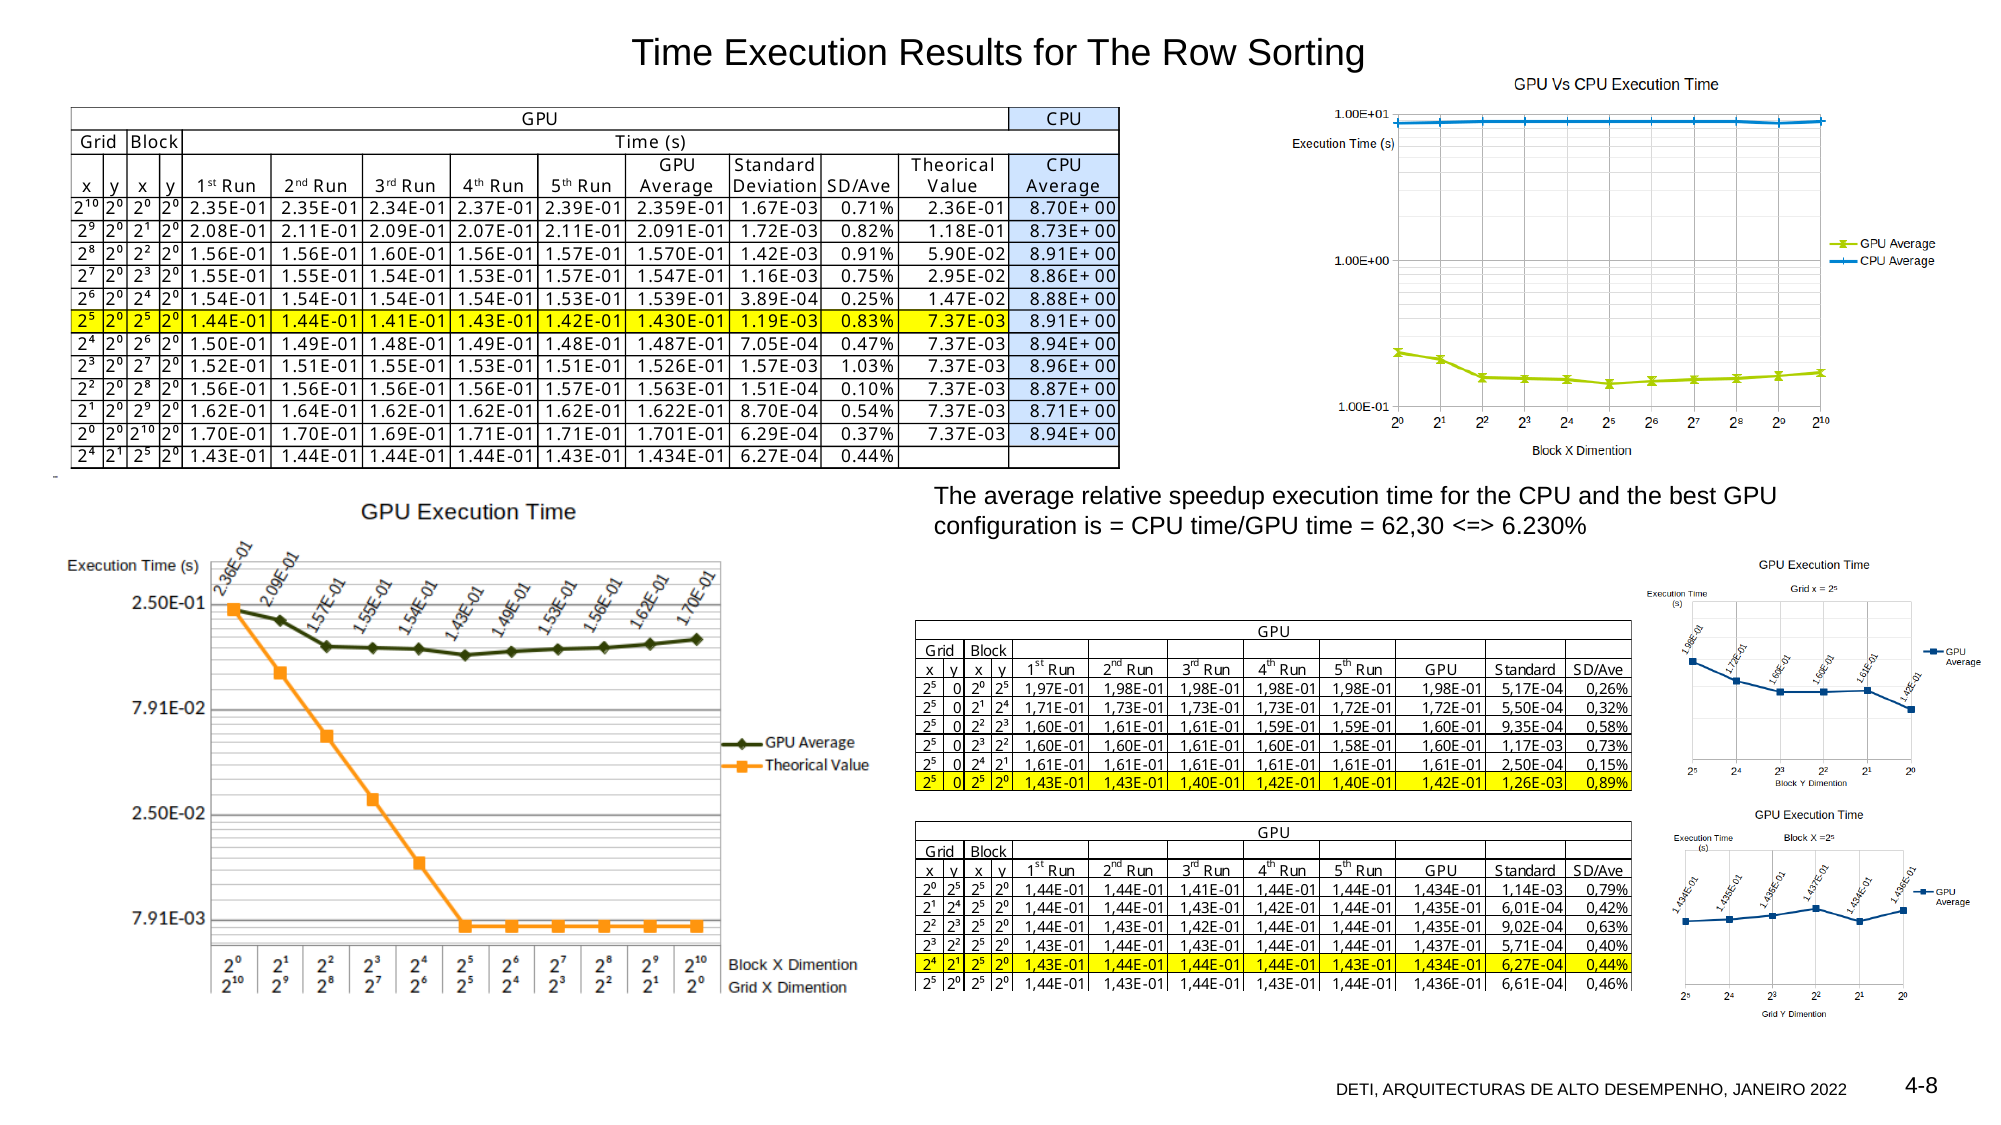

Time Execution Results for The Row Sorting
The average relative speedup execution time for the CPU and the best GPU configuration is = CPU time/GPU time = 62,30 <=> 6.230%
DETI, Arquitecturas de Alto Desempenho, Janeiro 2022